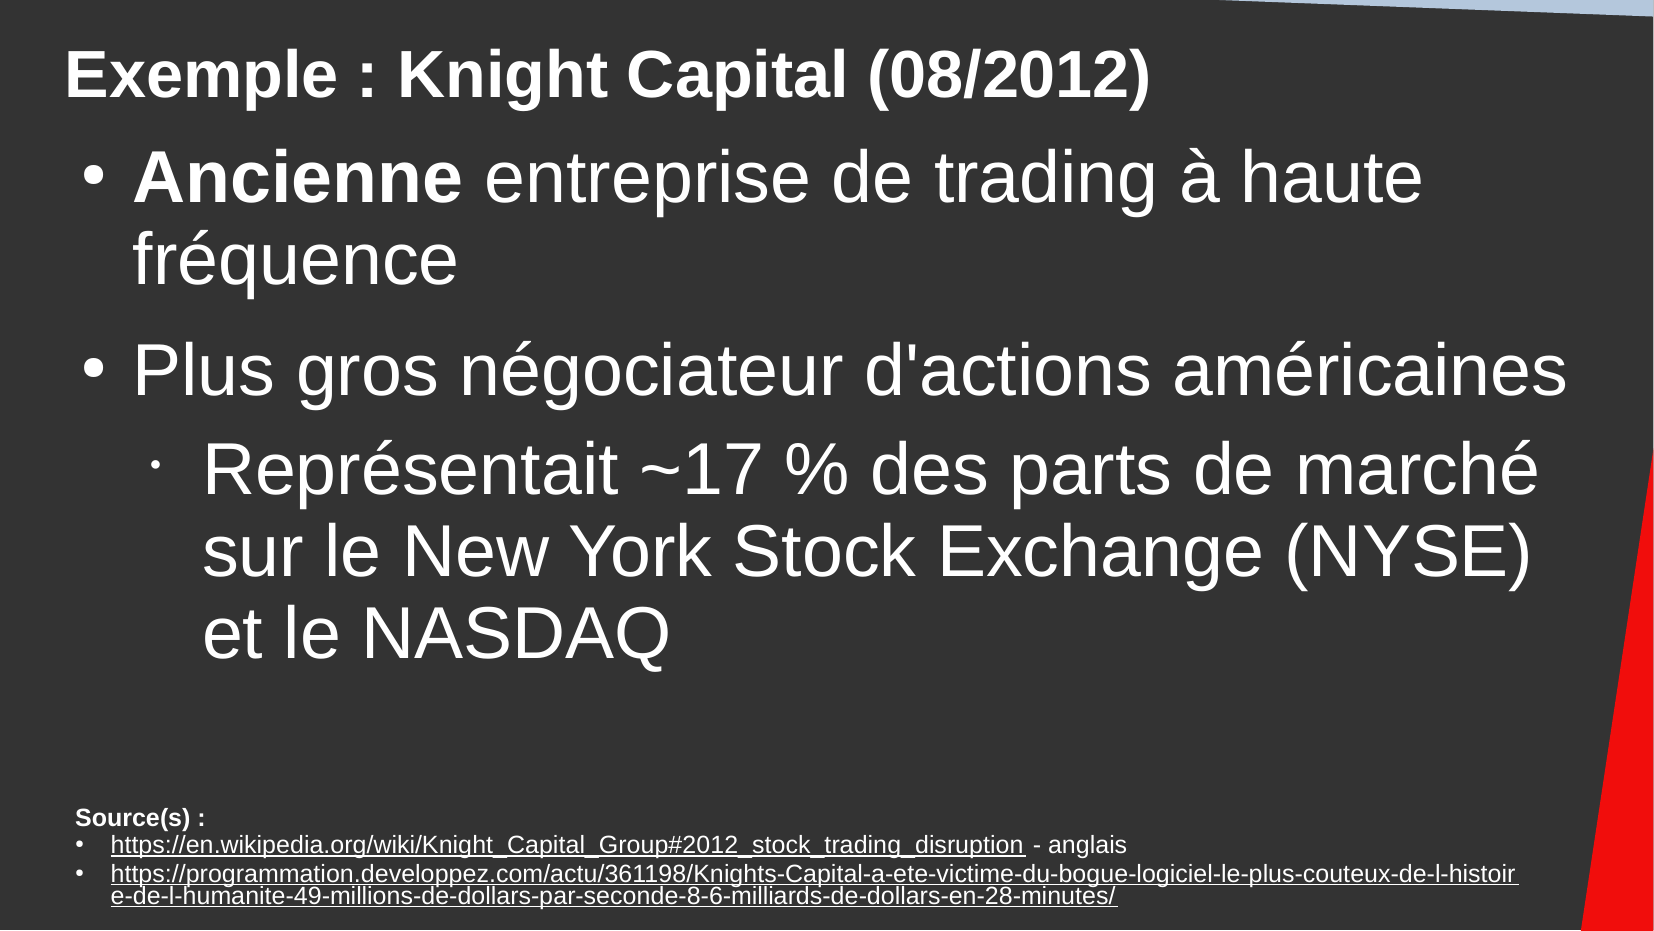

# Exemple : Knight Capital (08/2012)
Ancienne entreprise de trading à haute fréquence
Plus gros négociateur d'actions américaines
Représentait ~17 % des parts de marché sur le New York Stock Exchange (NYSE) et le NASDAQ
Source(s) :
https://en.wikipedia.org/wiki/Knight_Capital_Group#2012_stock_trading_disruption - anglais
https://programmation.developpez.com/actu/361198/Knights-Capital-a-ete-victime-du-bogue-logiciel-le-plus-couteux-de-l-histoire-de-l-humanite-49-millions-de-dollars-par-seconde-8-6-milliards-de-dollars-en-28-minutes/